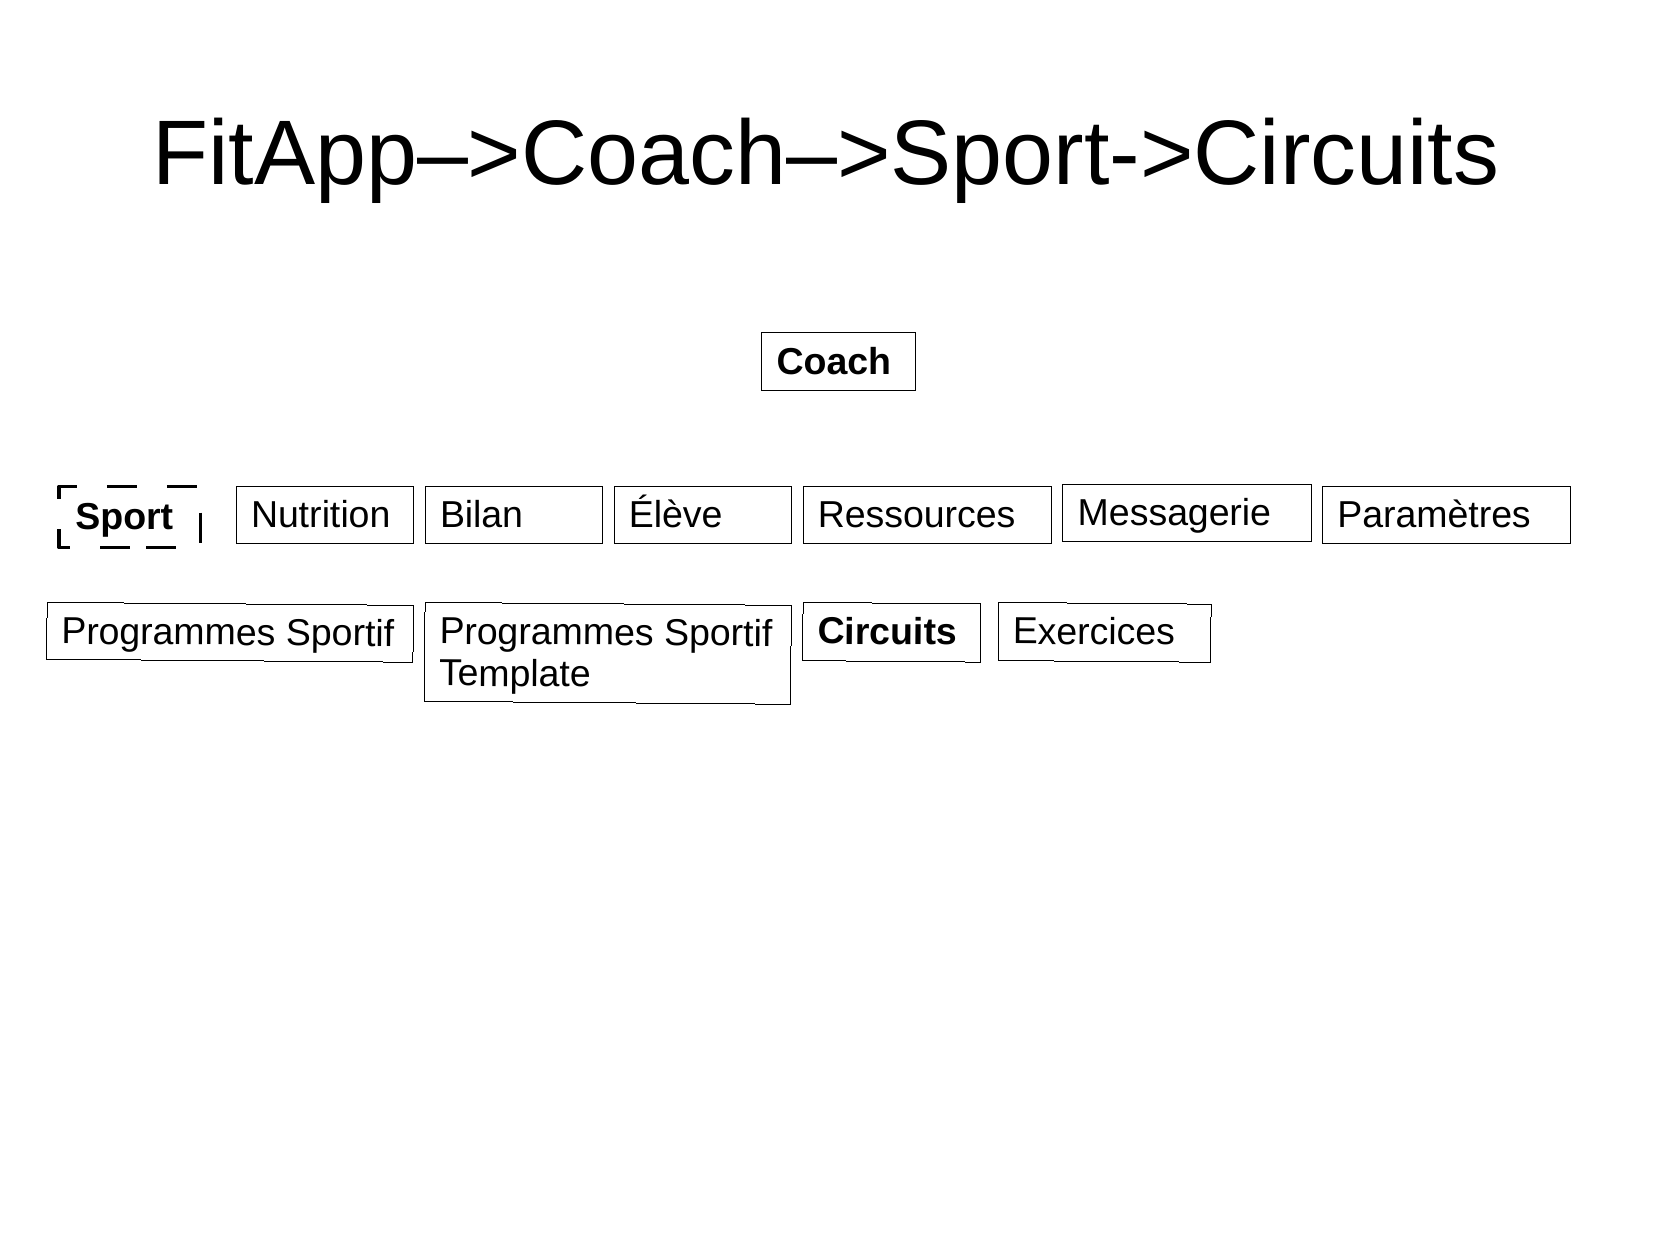

# FitApp–>Coach–>Sport->Circuits
Coach
Messagerie
Nutrition
Bilan
Élève
Ressources
Paramètres
Sport
Circuits
Exercices
Programmes Sportif
Programmes Sportif
Template